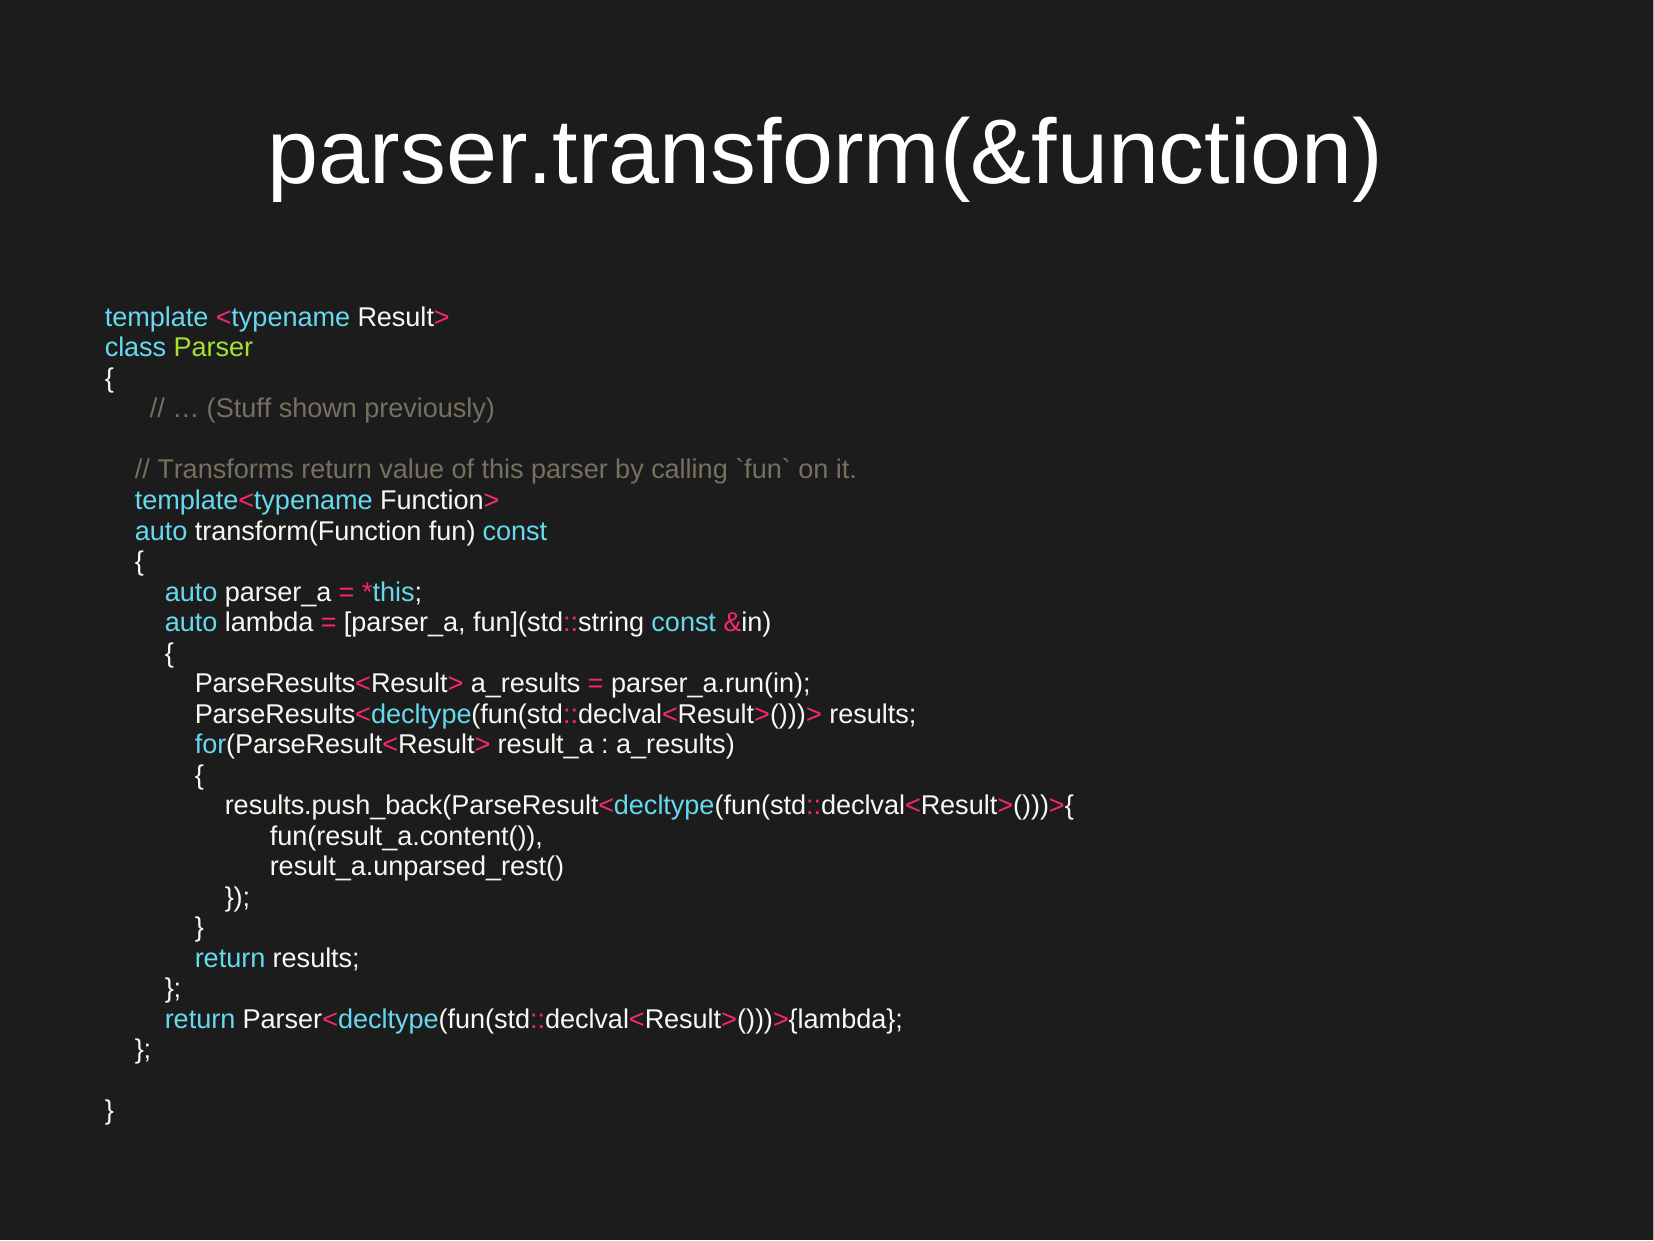

# parser.transform(&function)
 template <typename Result>
 class Parser
 {
	// … (Stuff shown previously)
 // Transforms return value of this parser by calling `fun` on it.
 template<typename Function>
 auto transform(Function fun) const
 {
 auto parser_a = *this;
 auto lambda = [parser_a, fun](std::string const &in)
 {
 ParseResults<Result> a_results = parser_a.run(in);
 ParseResults<decltype(fun(std::declval<Result>()))> results;
 for(ParseResult<Result> result_a : a_results)
 {
 results.push_back(ParseResult<decltype(fun(std::declval<Result>()))>{
 fun(result_a.content()),
 result_a.unparsed_rest()
 });
 }
 return results;
 };
 return Parser<decltype(fun(std::declval<Result>()))>{lambda};
 };
 }